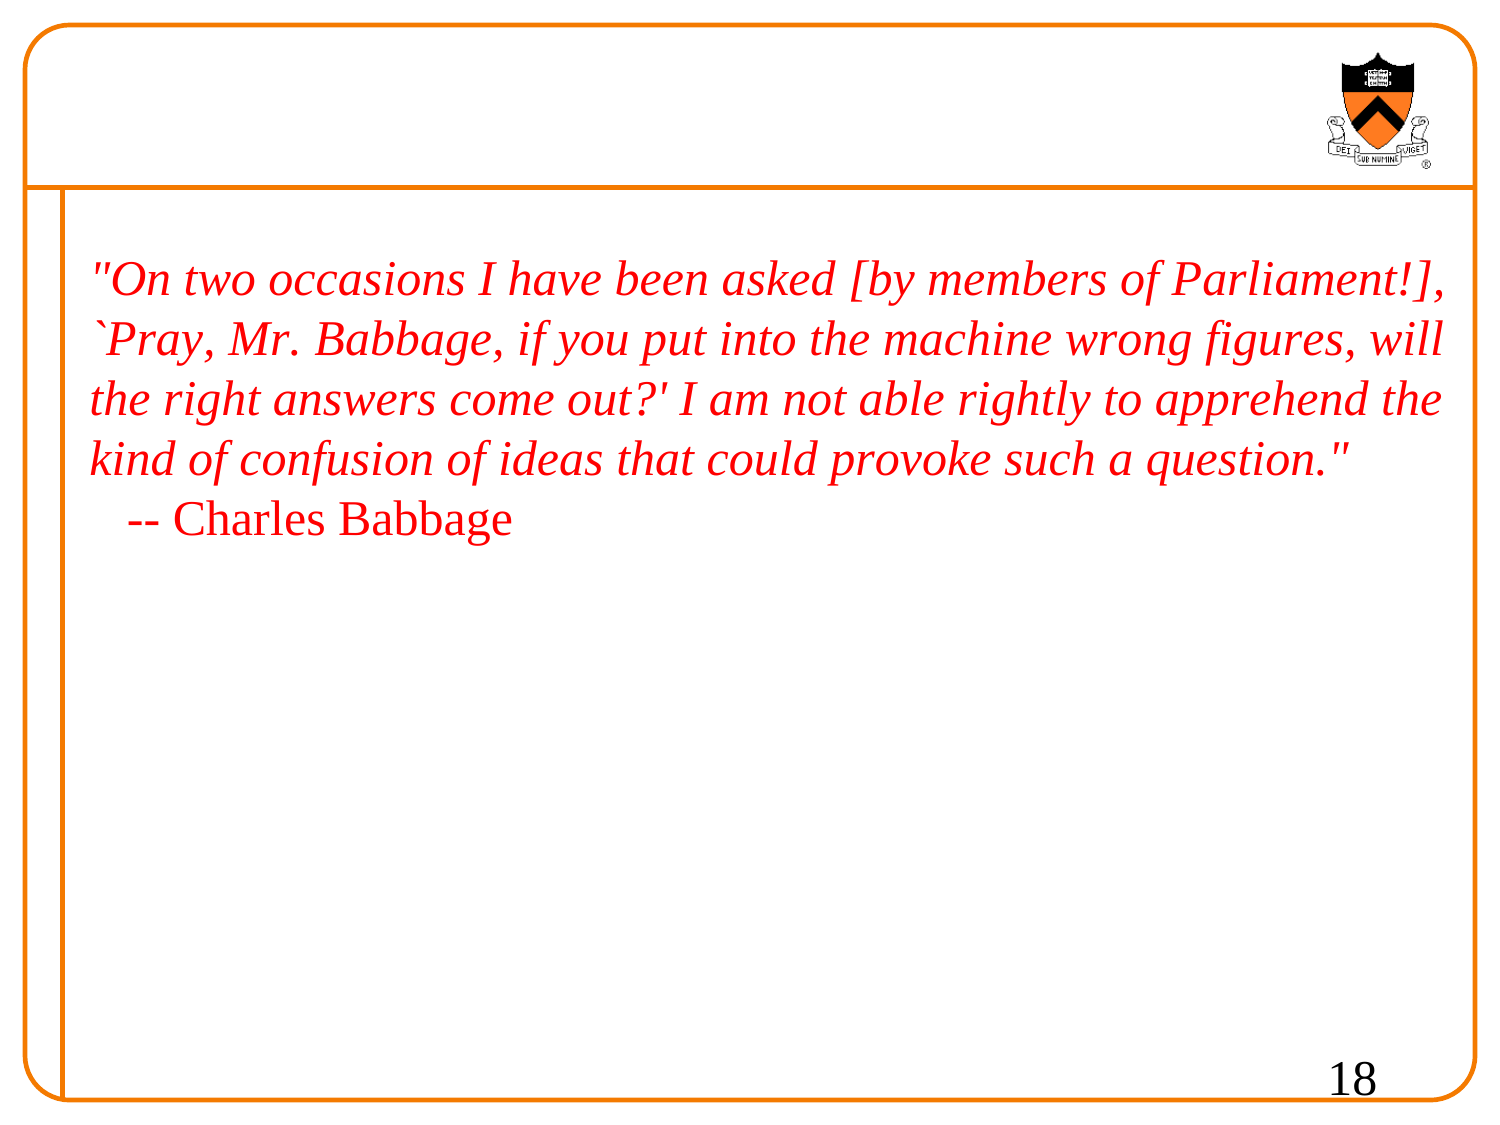

#
"On two occasions I have been asked [by members of Parliament!],
`Pray, Mr. Babbage, if you put into the machine wrong figures, will
the right answers come out?' I am not able rightly to apprehend the
kind of confusion of ideas that could provoke such a question."
 -- Charles Babbage
18